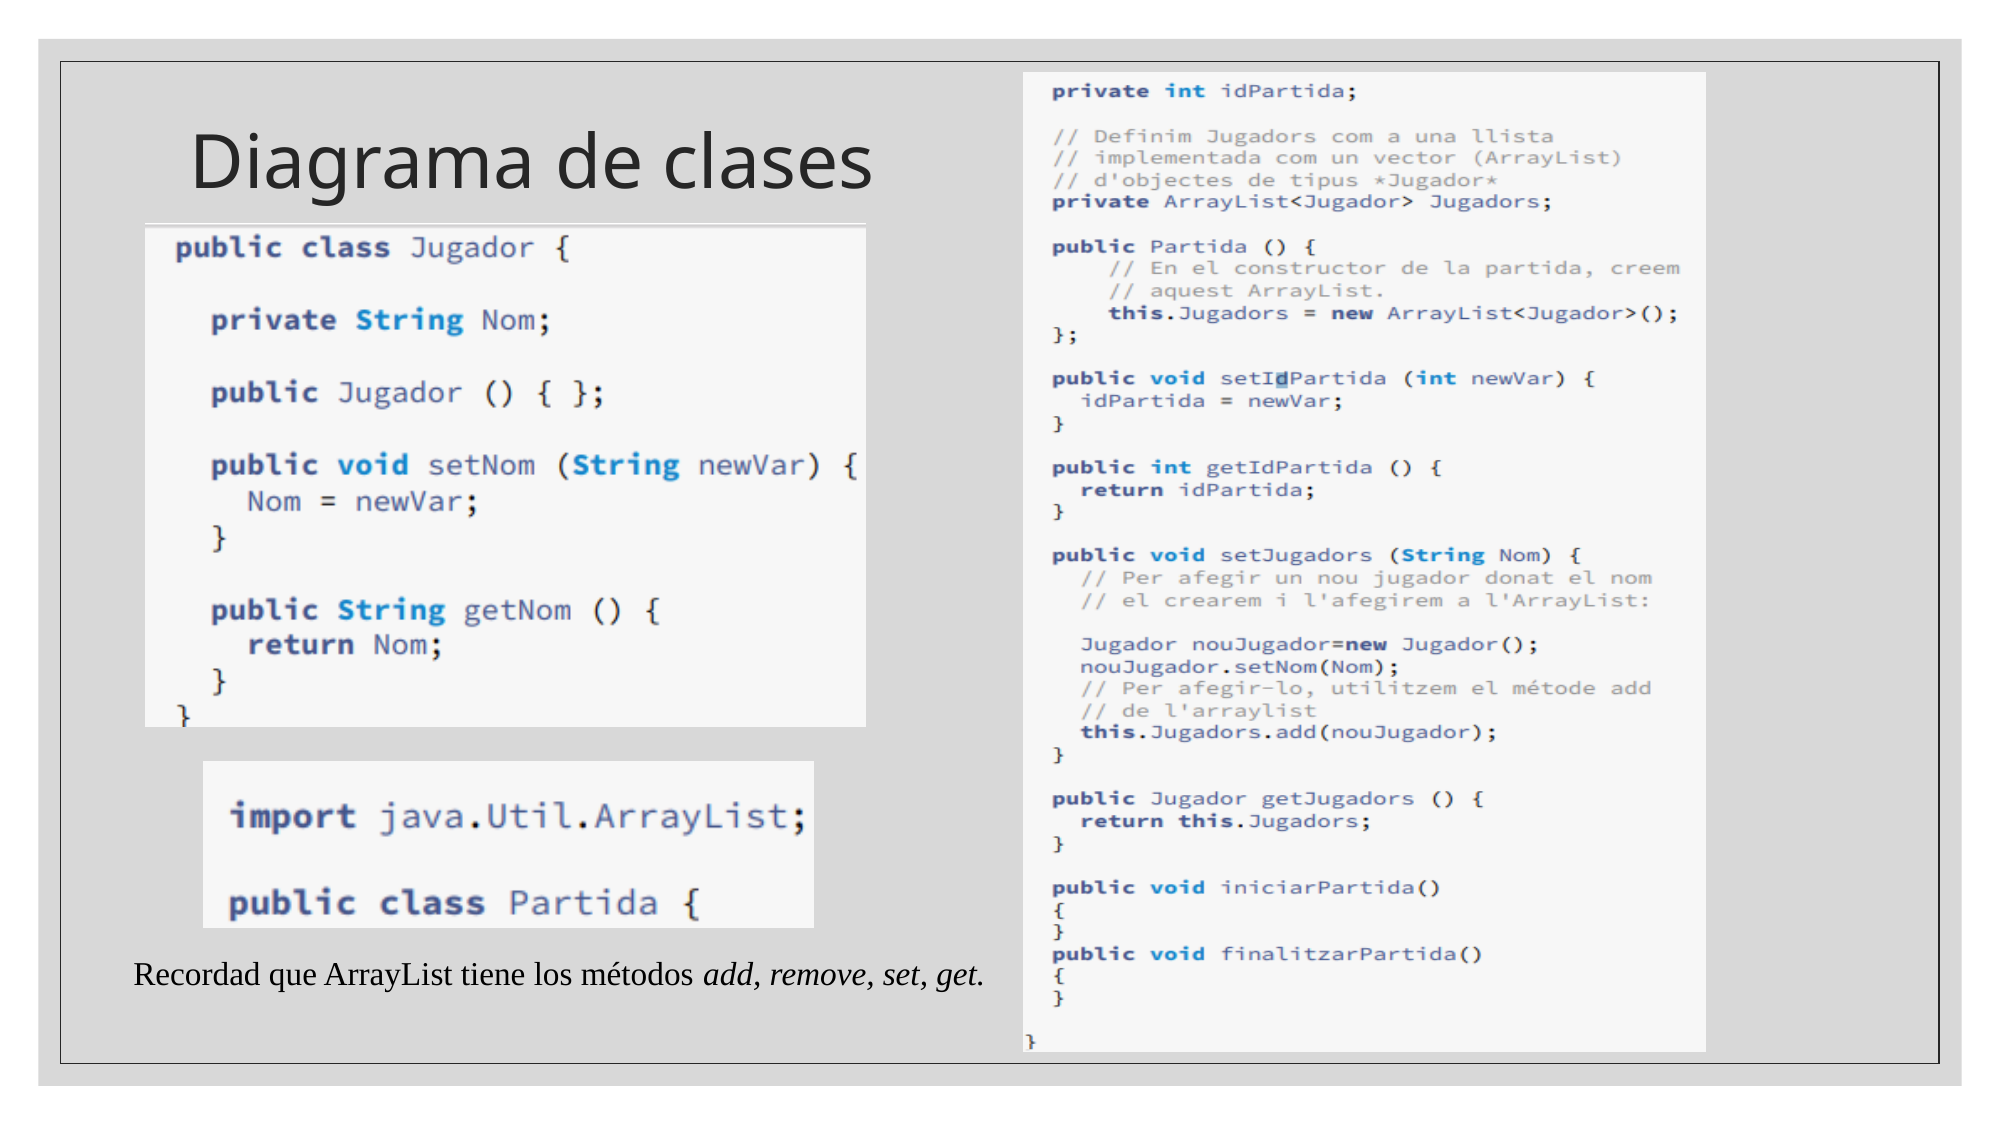

# Diagrama de clases
Recordad que ArrayList tiene los métodos add, remove, set, get.